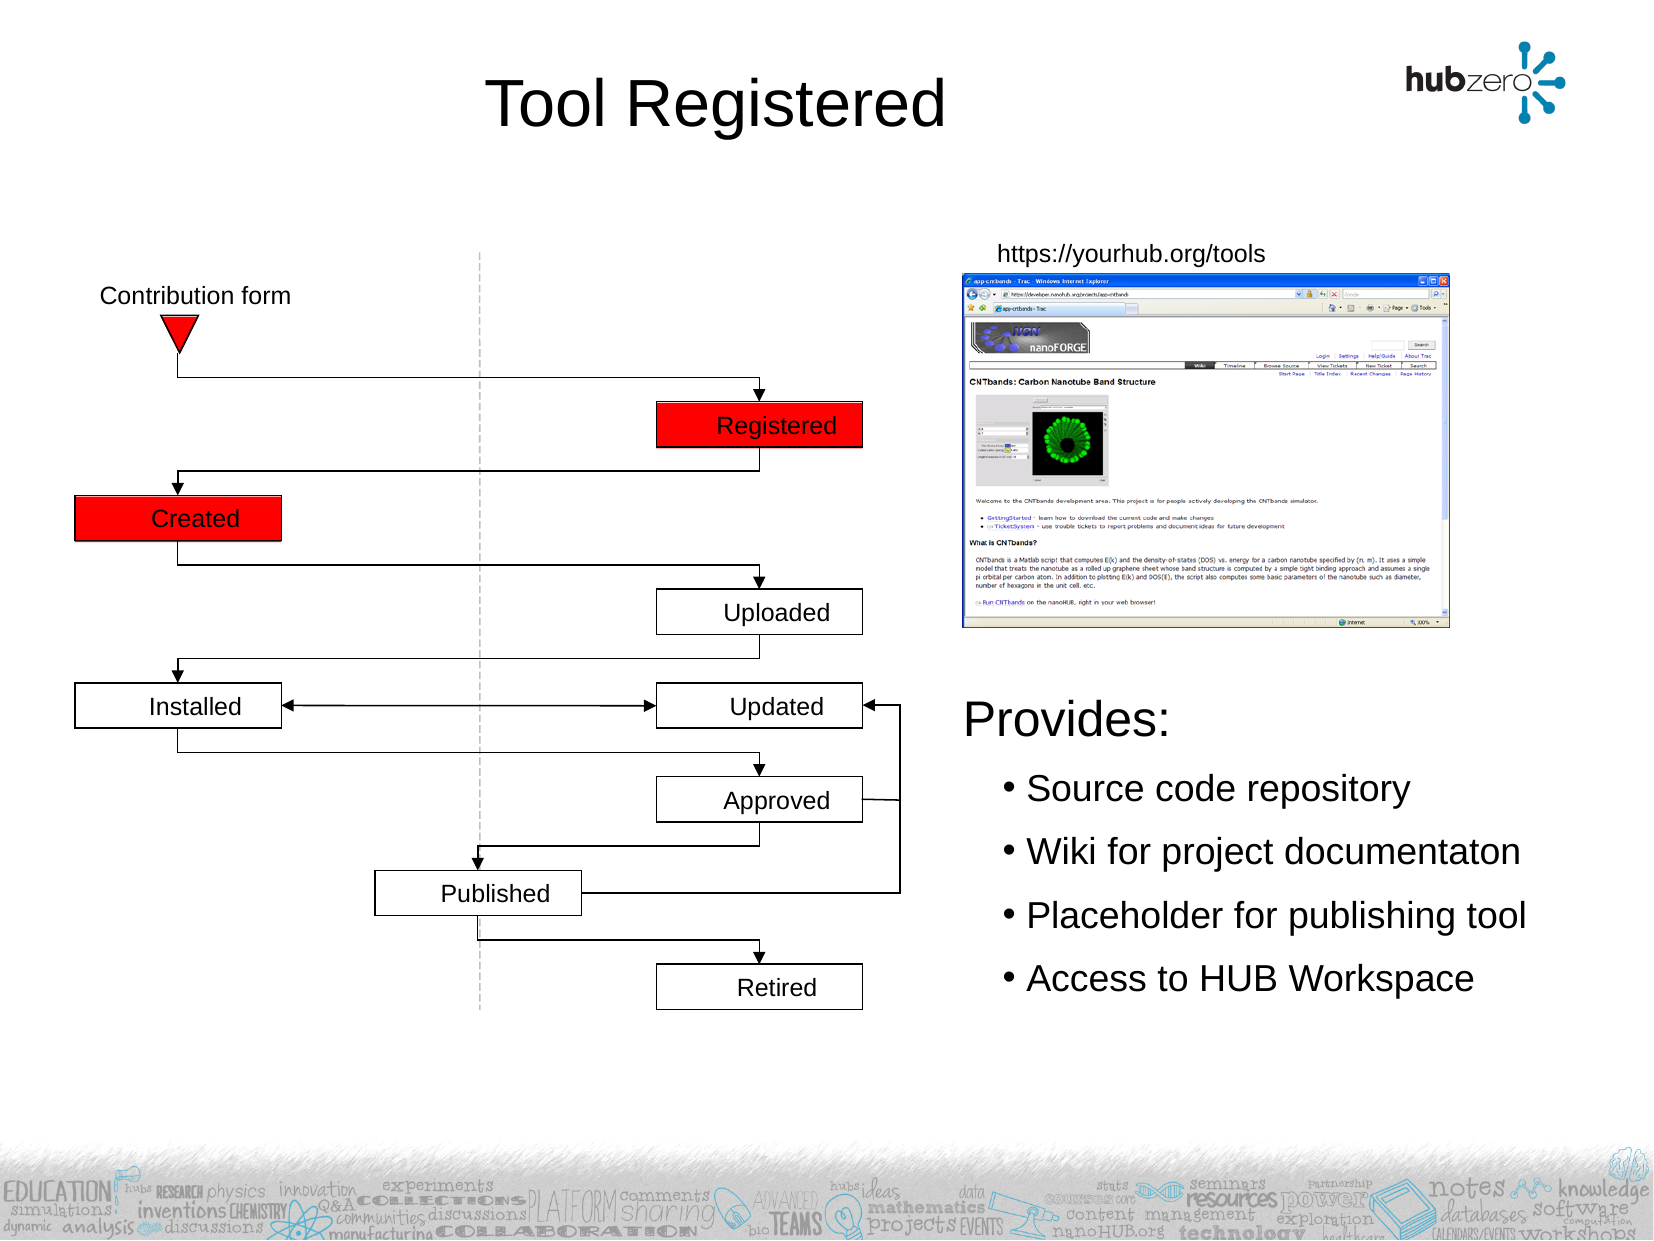

# Tool Registered
https://yourhub.org/tools
Contribution form
Registered
Created
Uploaded
Provides:
 Source code repository
 Wiki for project documentaton
 Placeholder for publishing tool
 Access to HUB Workspace
Installed
Updated
Approved
Published
Retired